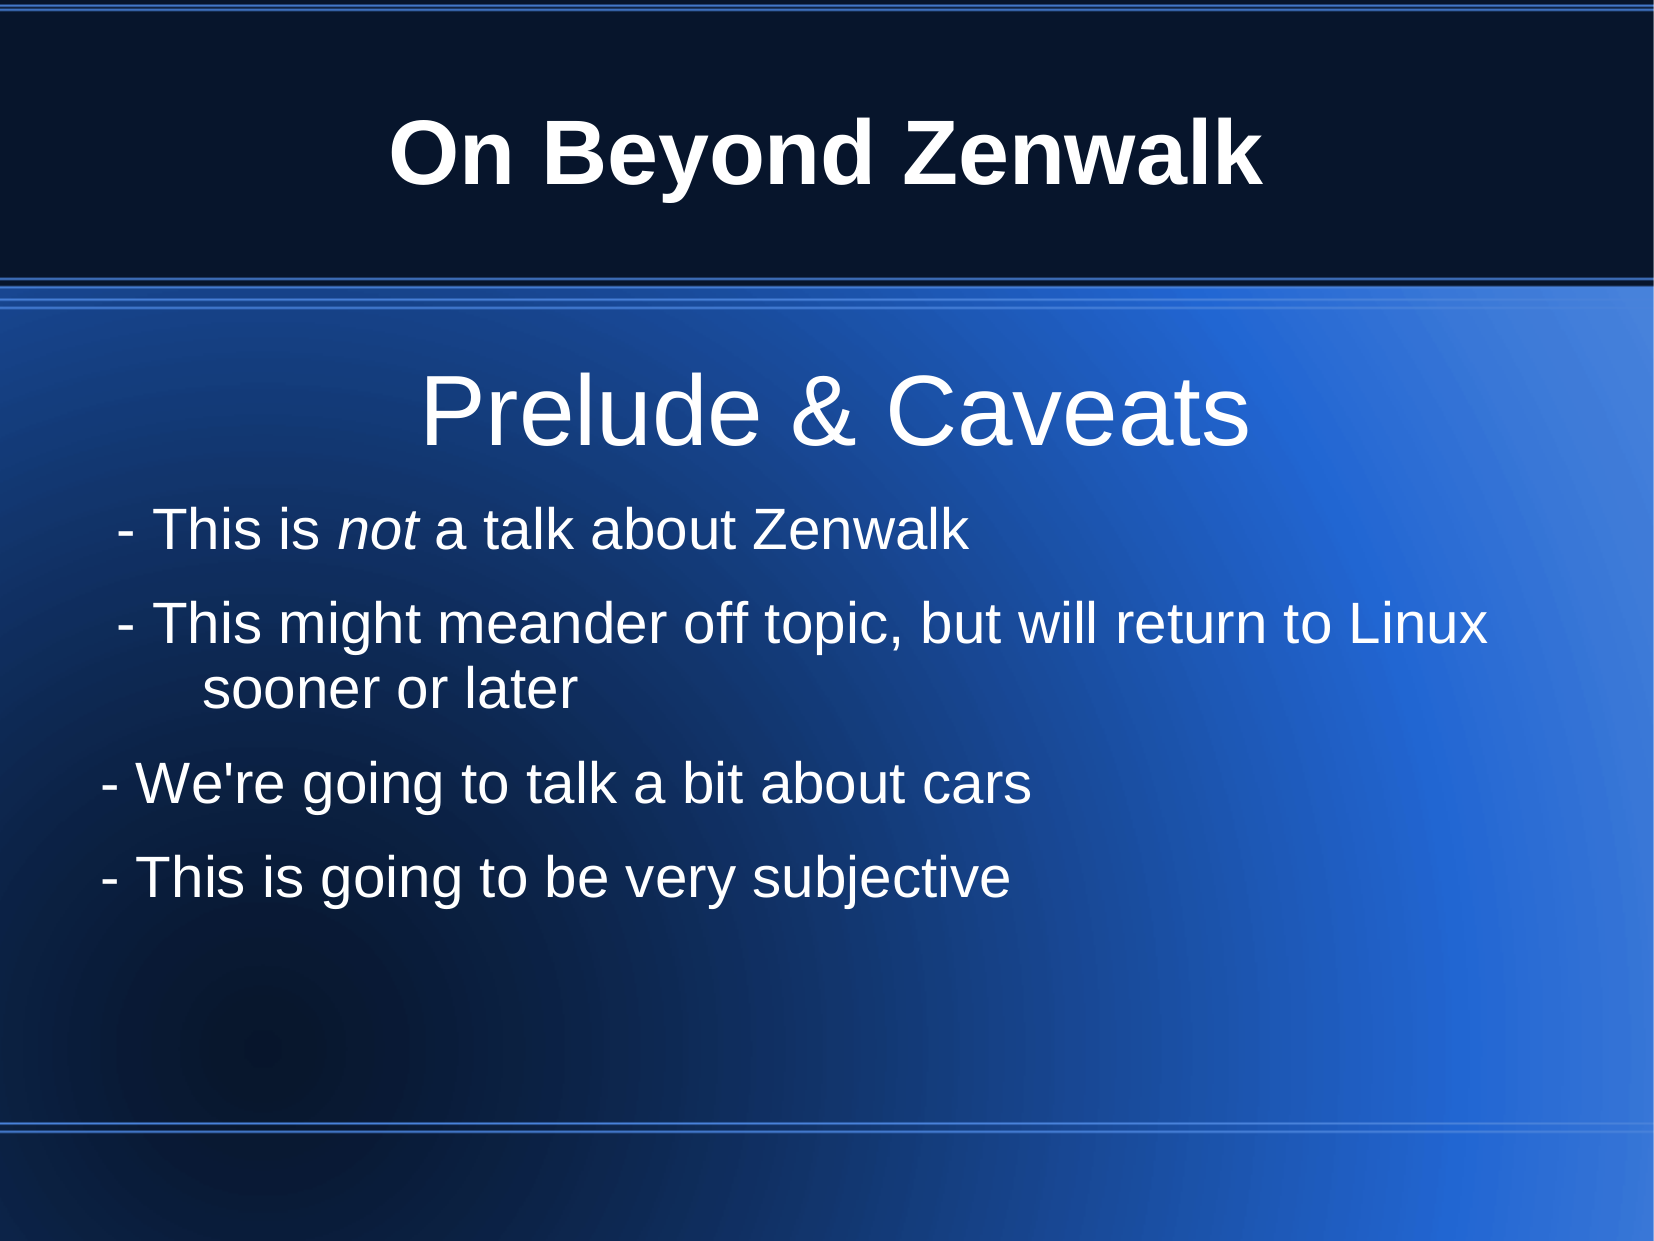

# On Beyond Zenwalk
Prelude & Caveats
 - This is not a talk about Zenwalk
 - This might meander off topic, but will return to Linux
 sooner or later
- We're going to talk a bit about cars
- This is going to be very subjective